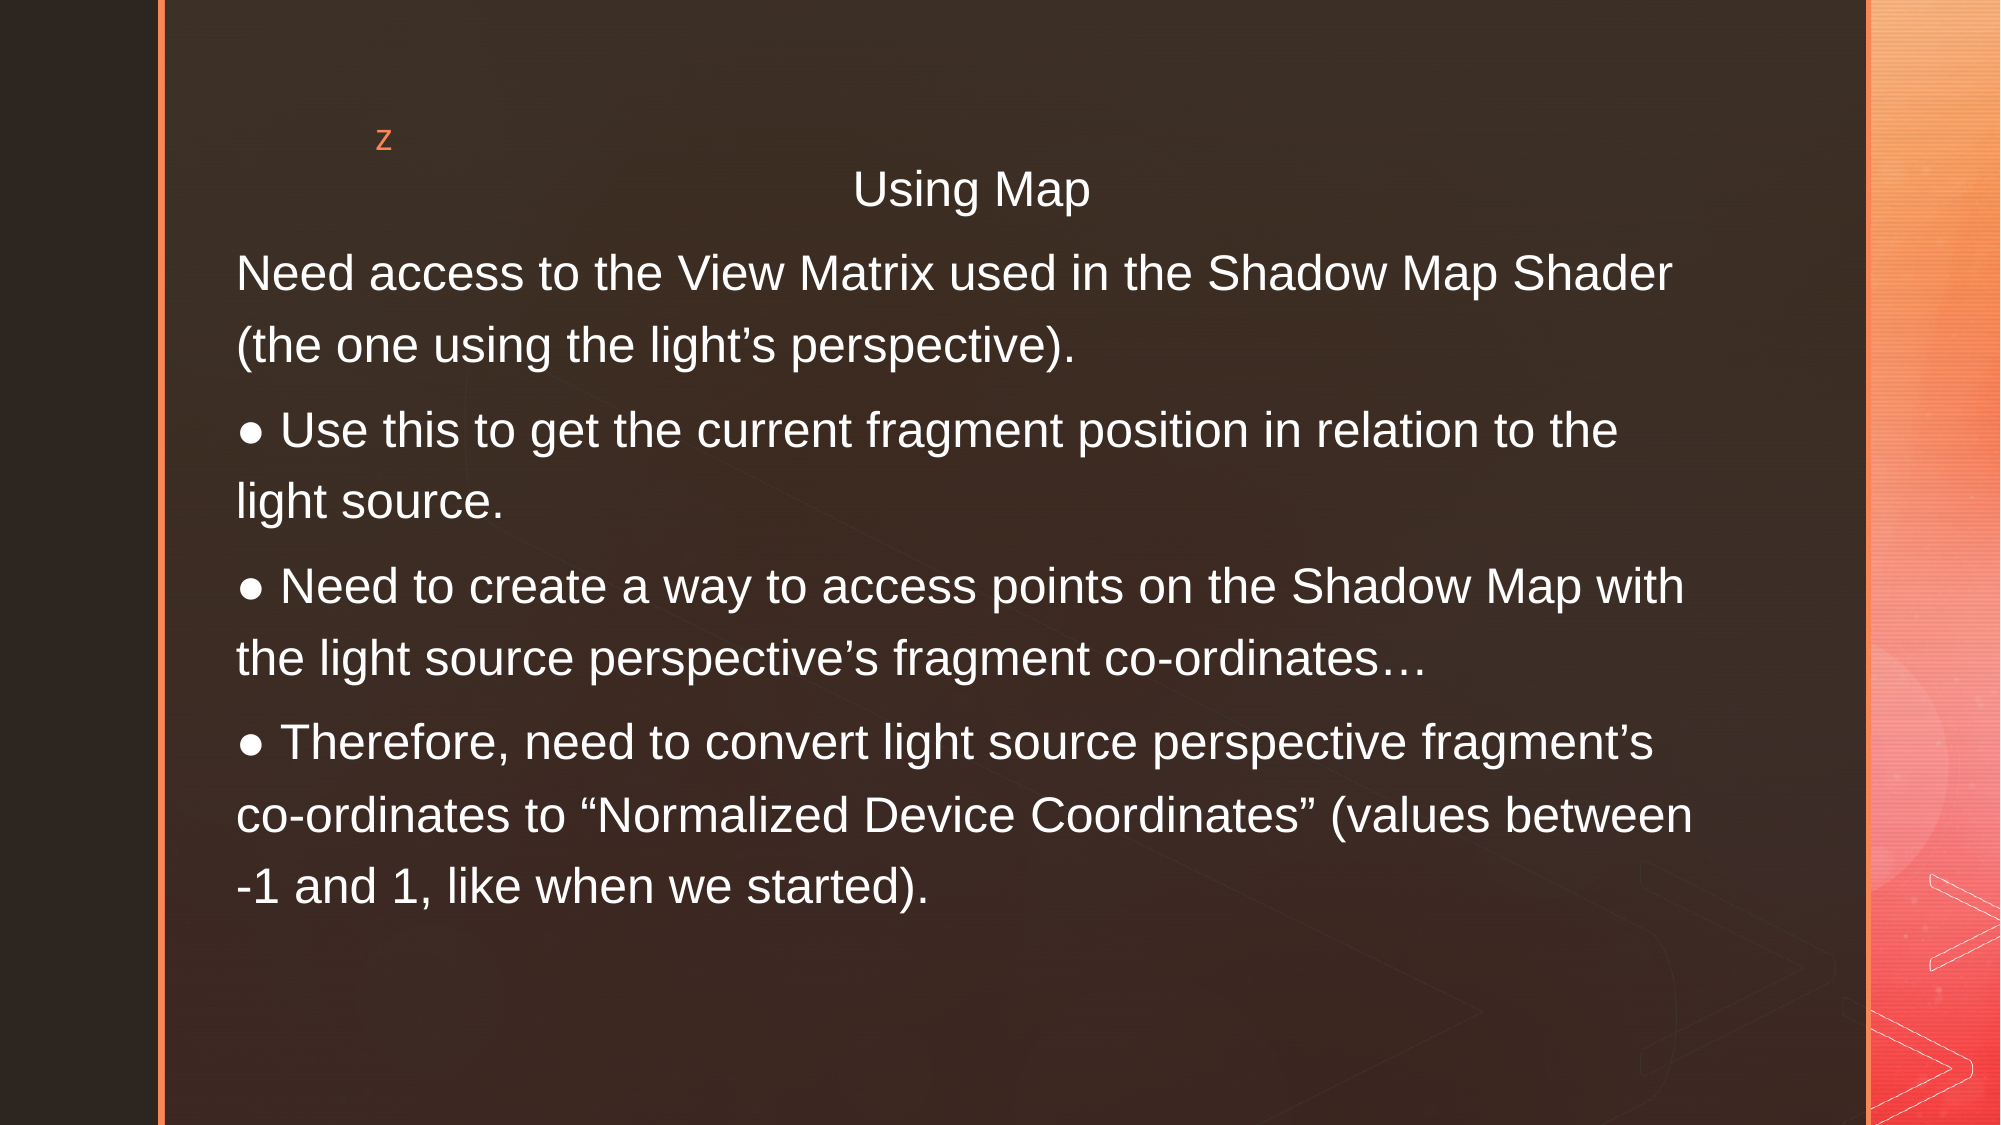

# Using Map
Need access to the View Matrix used in the Shadow Map Shader (the one using the light’s perspective).
● Use this to get the current fragment position in relation to the light source.
● Need to create a way to access points on the Shadow Map with the light source perspective’s fragment co-ordinates…
● Therefore, need to convert light source perspective fragment’s co-ordinates to “Normalized Device Coordinates” (values between -1 and 1, like when we started).